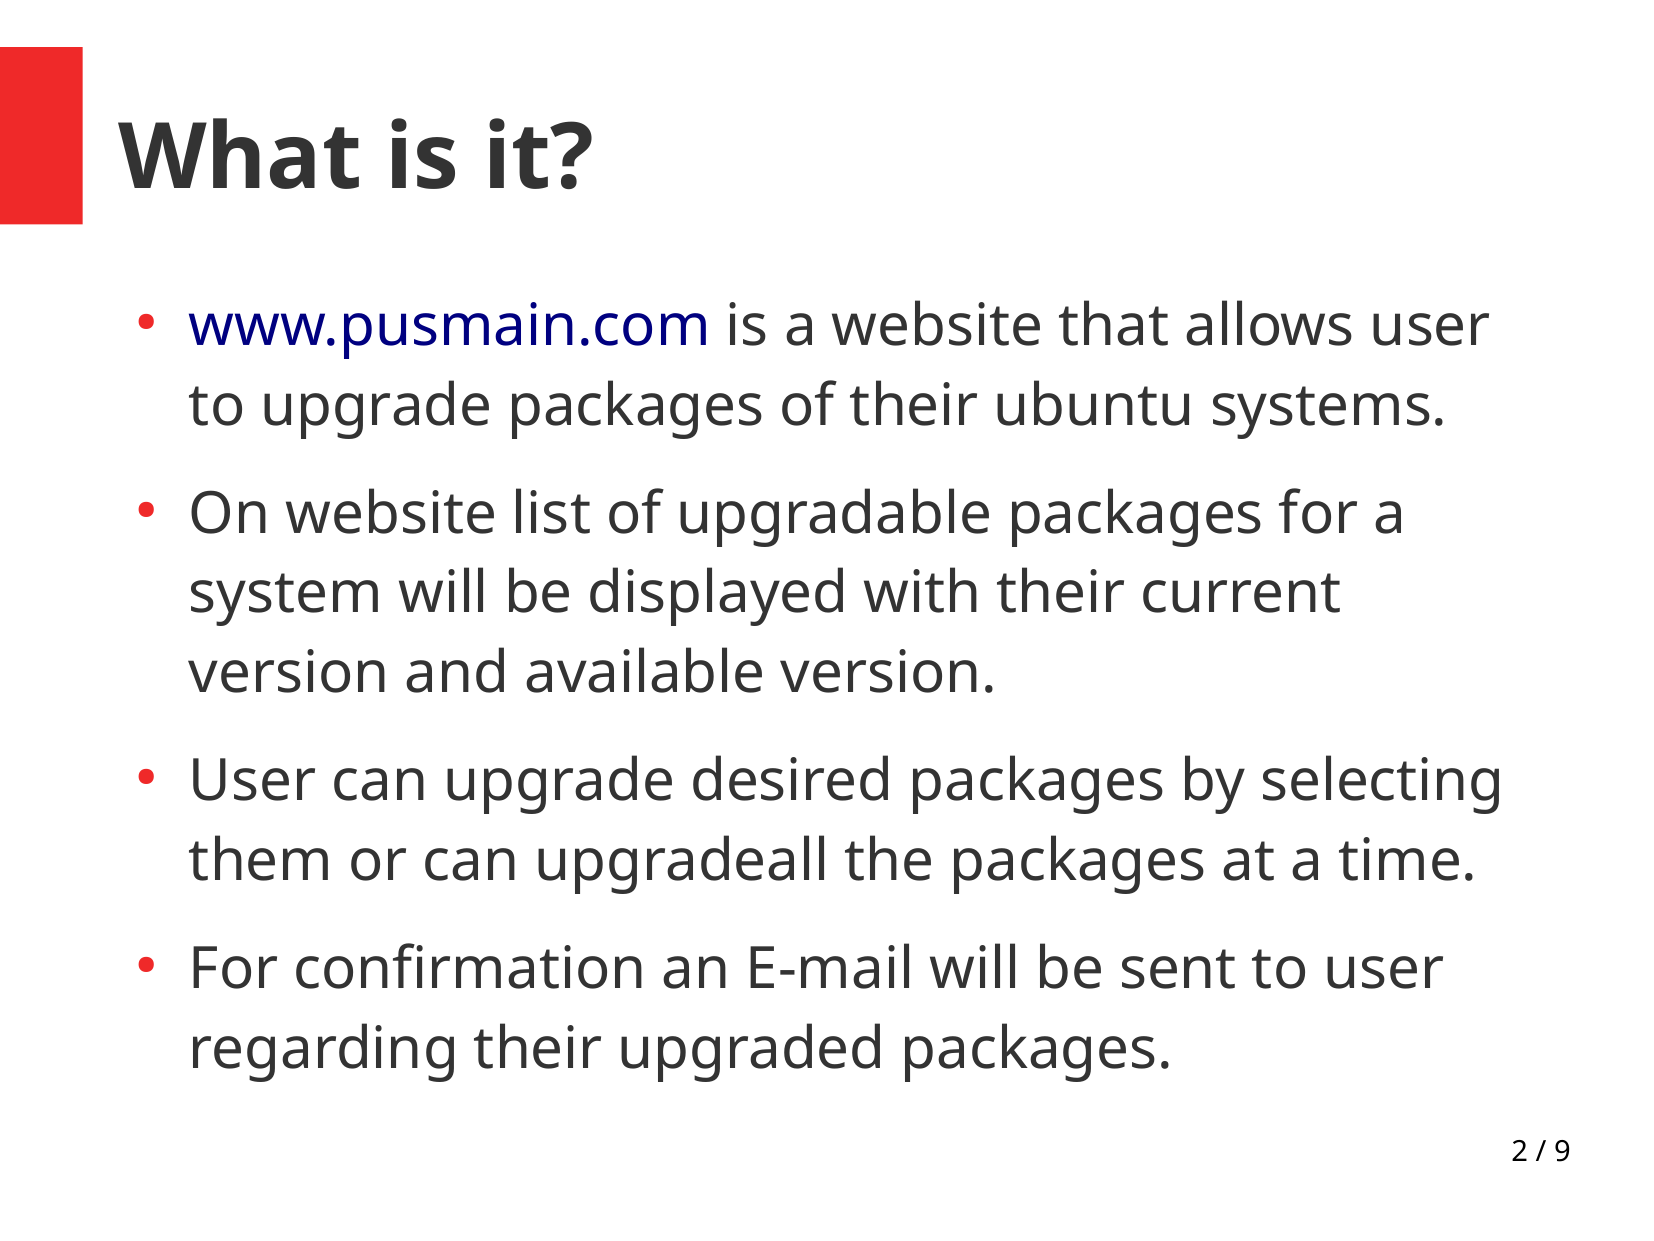

# What is it?
www.pusmain.com is a website that allows user to upgrade packages of their ubuntu systems.
On website list of upgradable packages for a system will be displayed with their current version and available version.
User can upgrade desired packages by selecting them or can upgradeall the packages at a time.
For confirmation an E-mail will be sent to user regarding their upgraded packages.
2